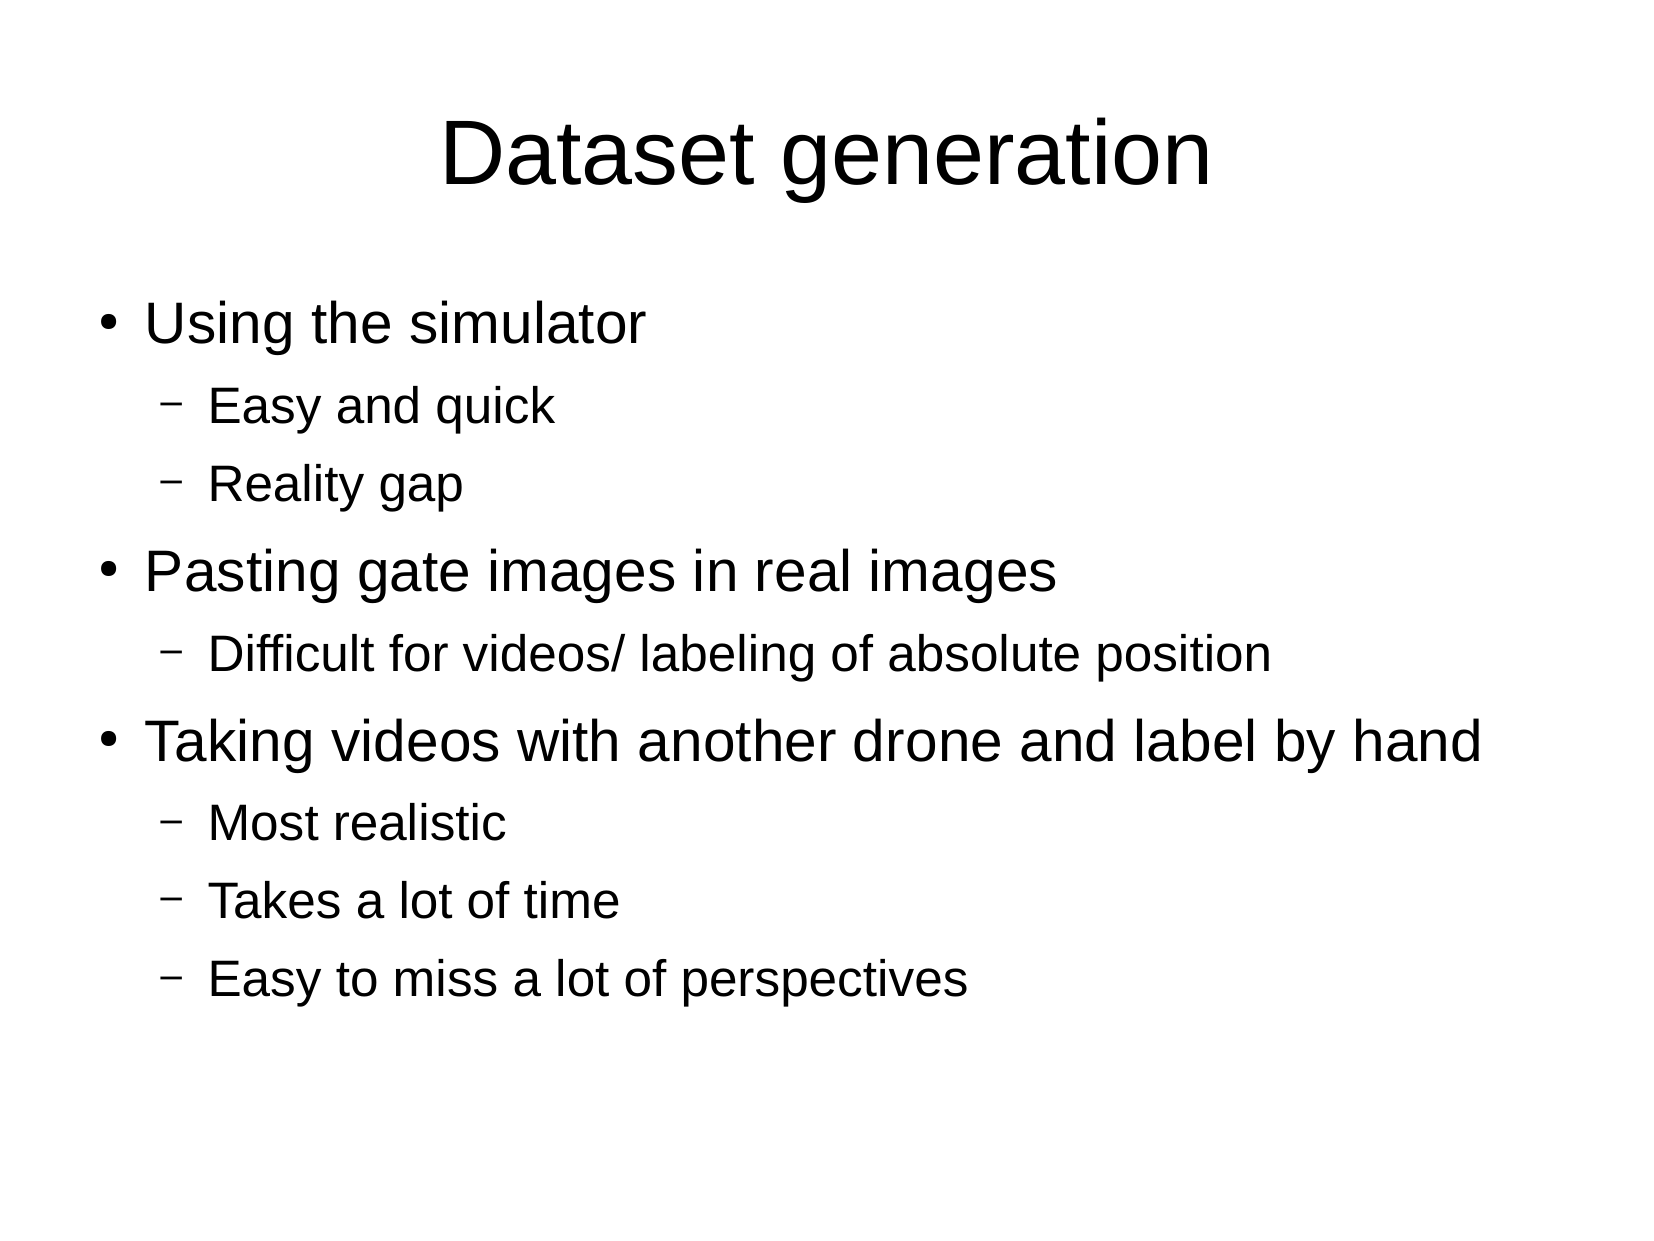

# Dataset generation
Using the simulator
Easy and quick
Reality gap
Pasting gate images in real images
Difficult for videos/ labeling of absolute position
Taking videos with another drone and label by hand
Most realistic
Takes a lot of time
Easy to miss a lot of perspectives